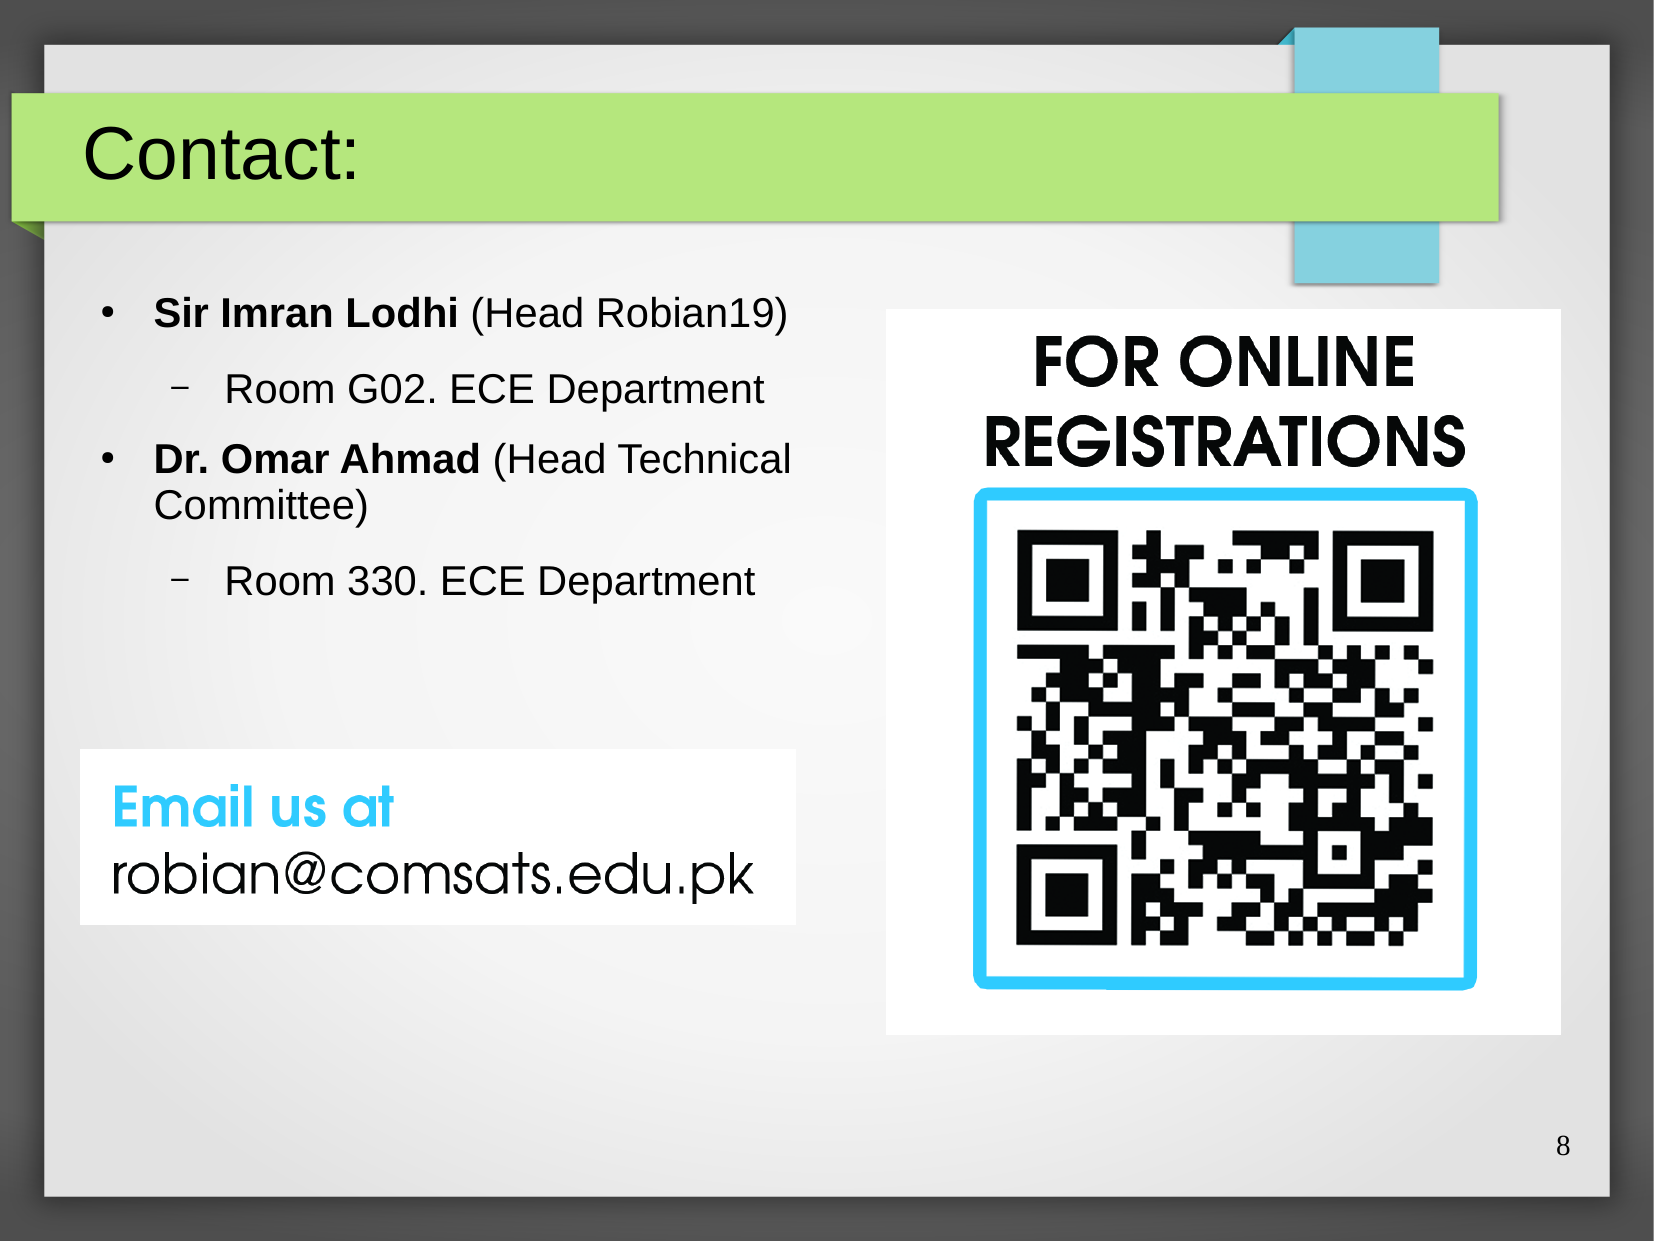

# Contact:
Sir Imran Lodhi (Head Robian19)
Room G02. ECE Department
Dr. Omar Ahmad (Head Technical Committee)
Room 330. ECE Department
8